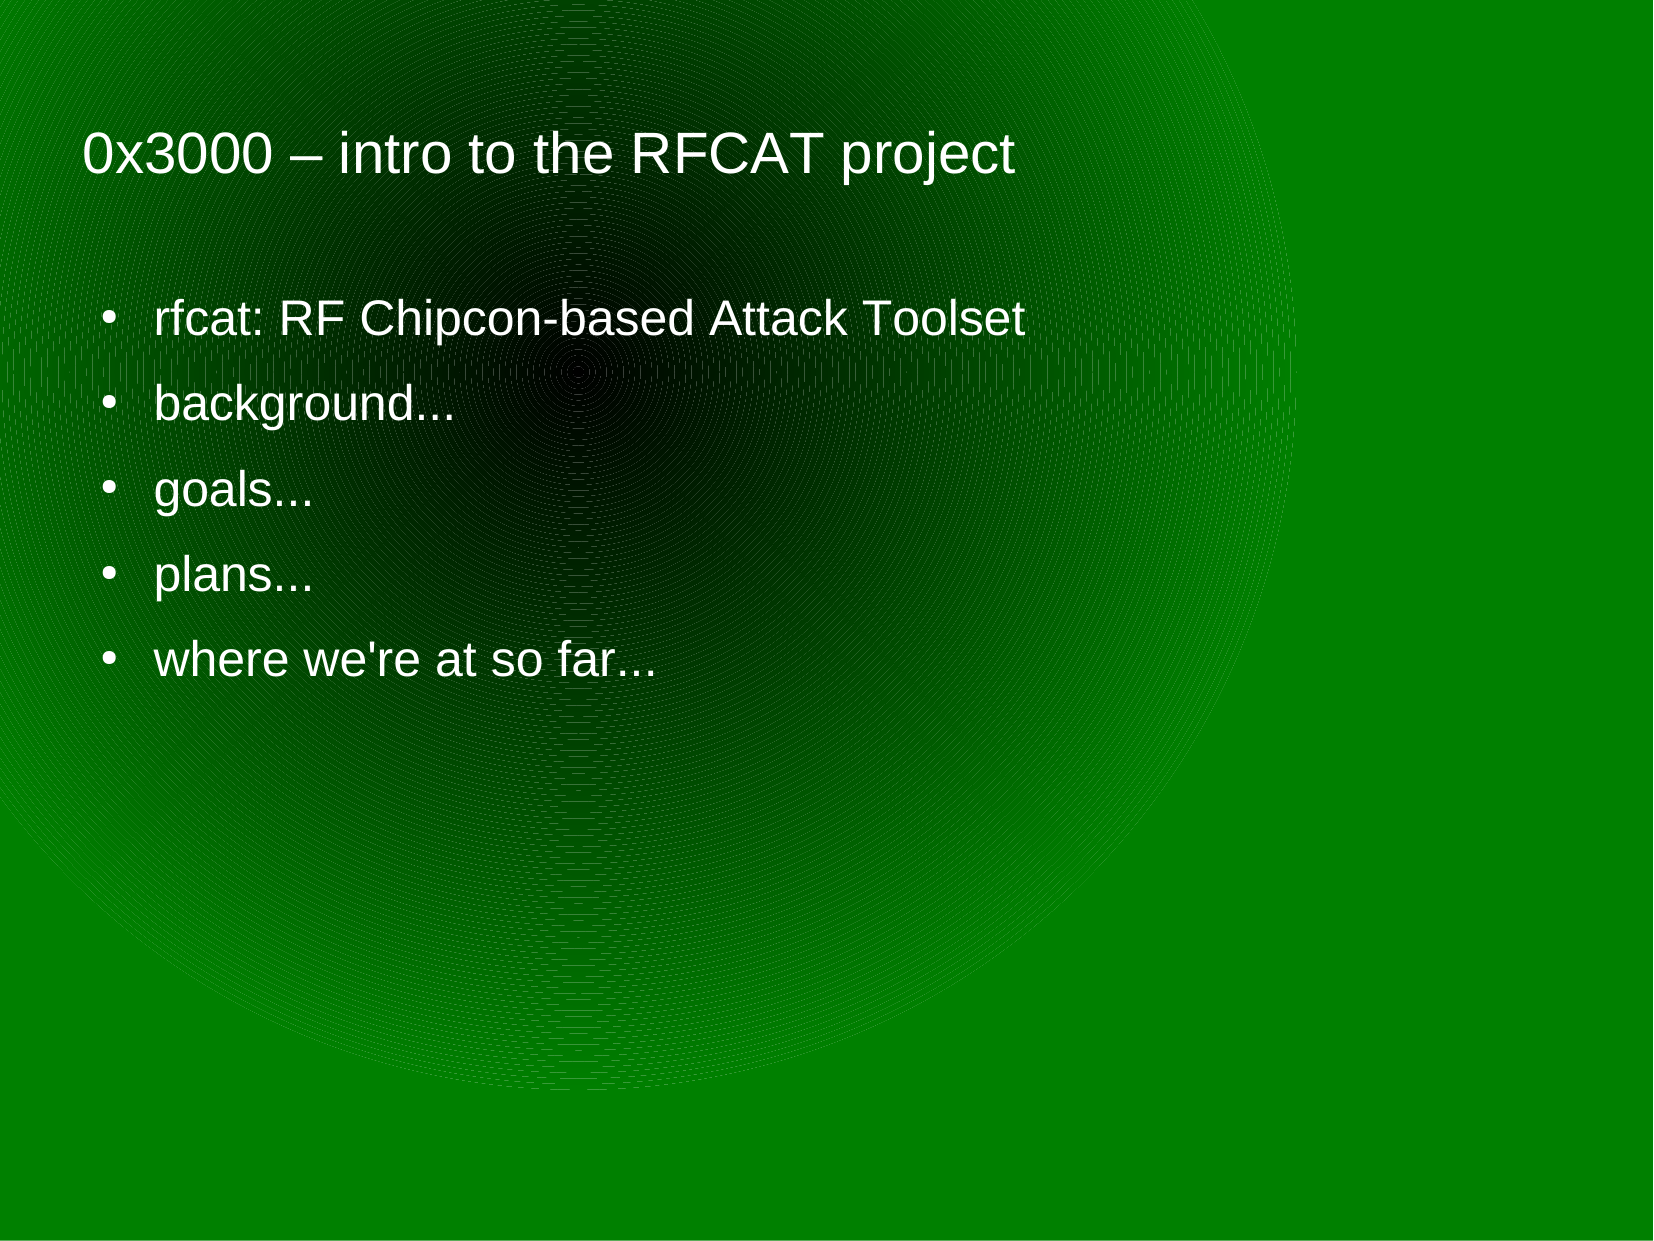

# 0x3000 – intro to the RFCAT project
rfcat: RF Chipcon-based Attack Toolset
background...
goals...
plans...
where we're at so far...